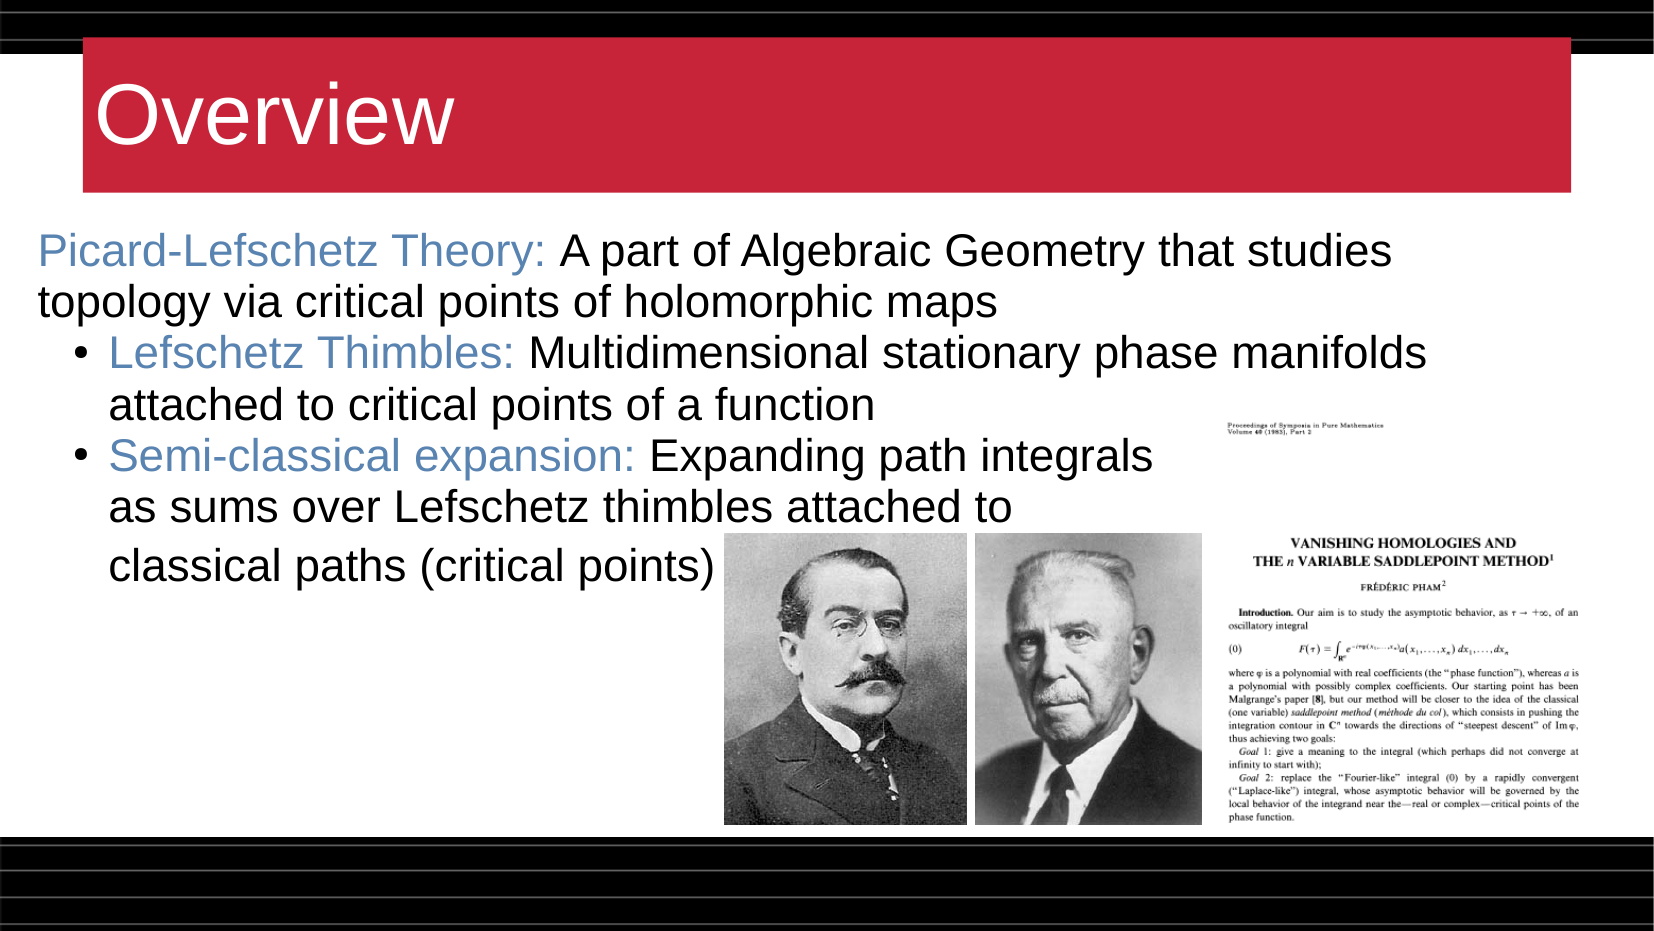

Overview
# Picard-Lefschetz Theory: A part of Algebraic Geometry that studies topology via critical points of holomorphic maps
Lefschetz Thimbles: Multidimensional stationary phase manifolds attached to critical points of a function
Semi-classical expansion: Expanding path integrals
as sums over Lefschetz thimbles attached to
classical paths (critical points)